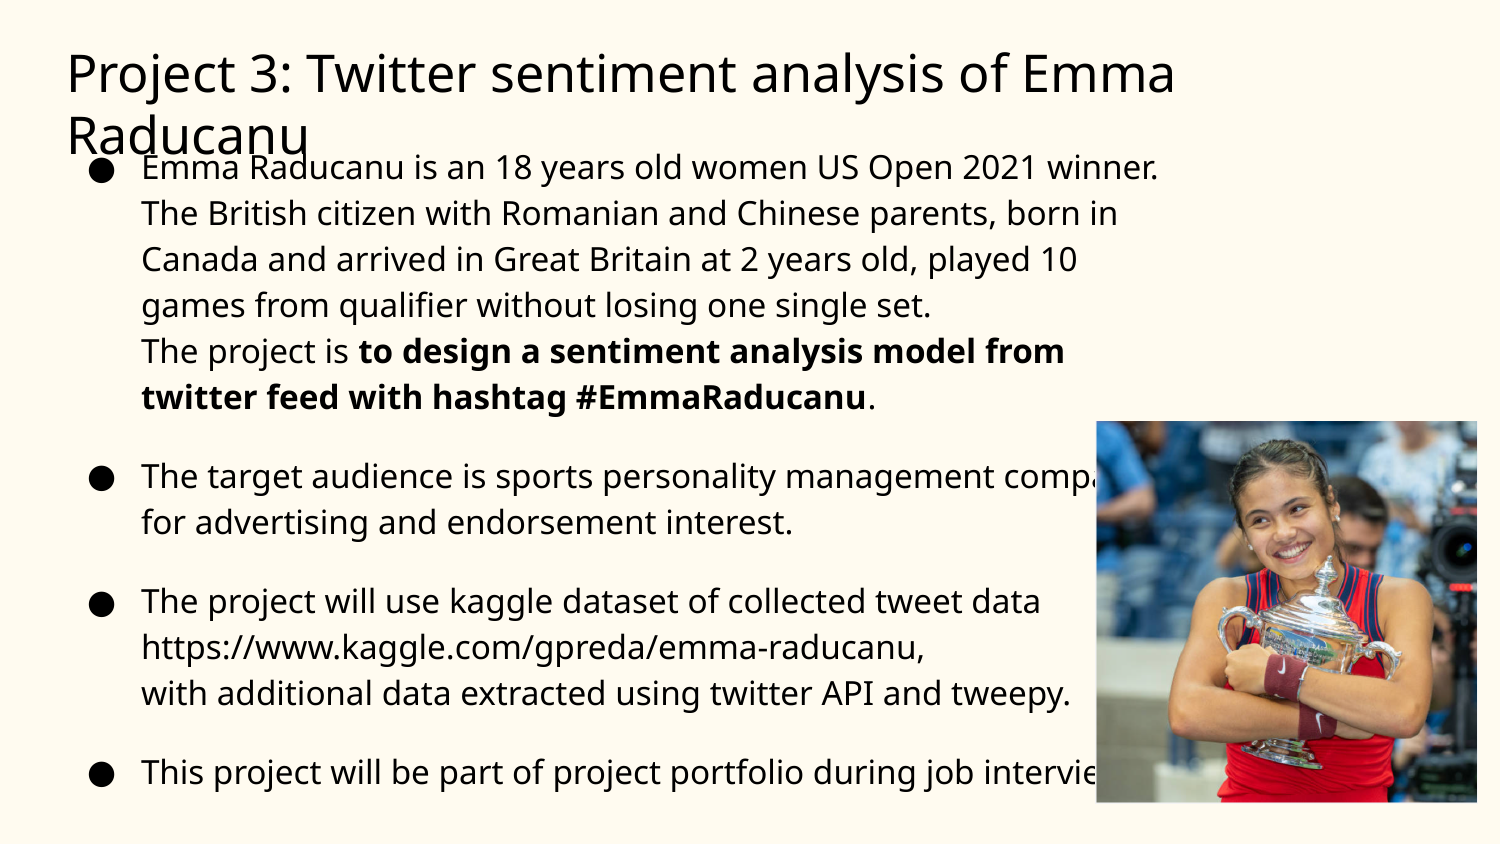

# Project 3: Twitter sentiment analysis of Emma Raducanu
Emma Raducanu is an 18 years old women US Open 2021 winner. The British citizen with Romanian and Chinese parents, born in Canada and arrived in Great Britain at 2 years old, played 10 games from qualifier without losing one single set.
The project is to design a sentiment analysis model from twitter feed with hashtag #EmmaRaducanu.
The target audience is sports personality management company
for advertising and endorsement interest.
The project will use kaggle dataset of collected tweet data https://www.kaggle.com/gpreda/emma-raducanu,
with additional data extracted using twitter API and tweepy.
This project will be part of project portfolio during job interview.